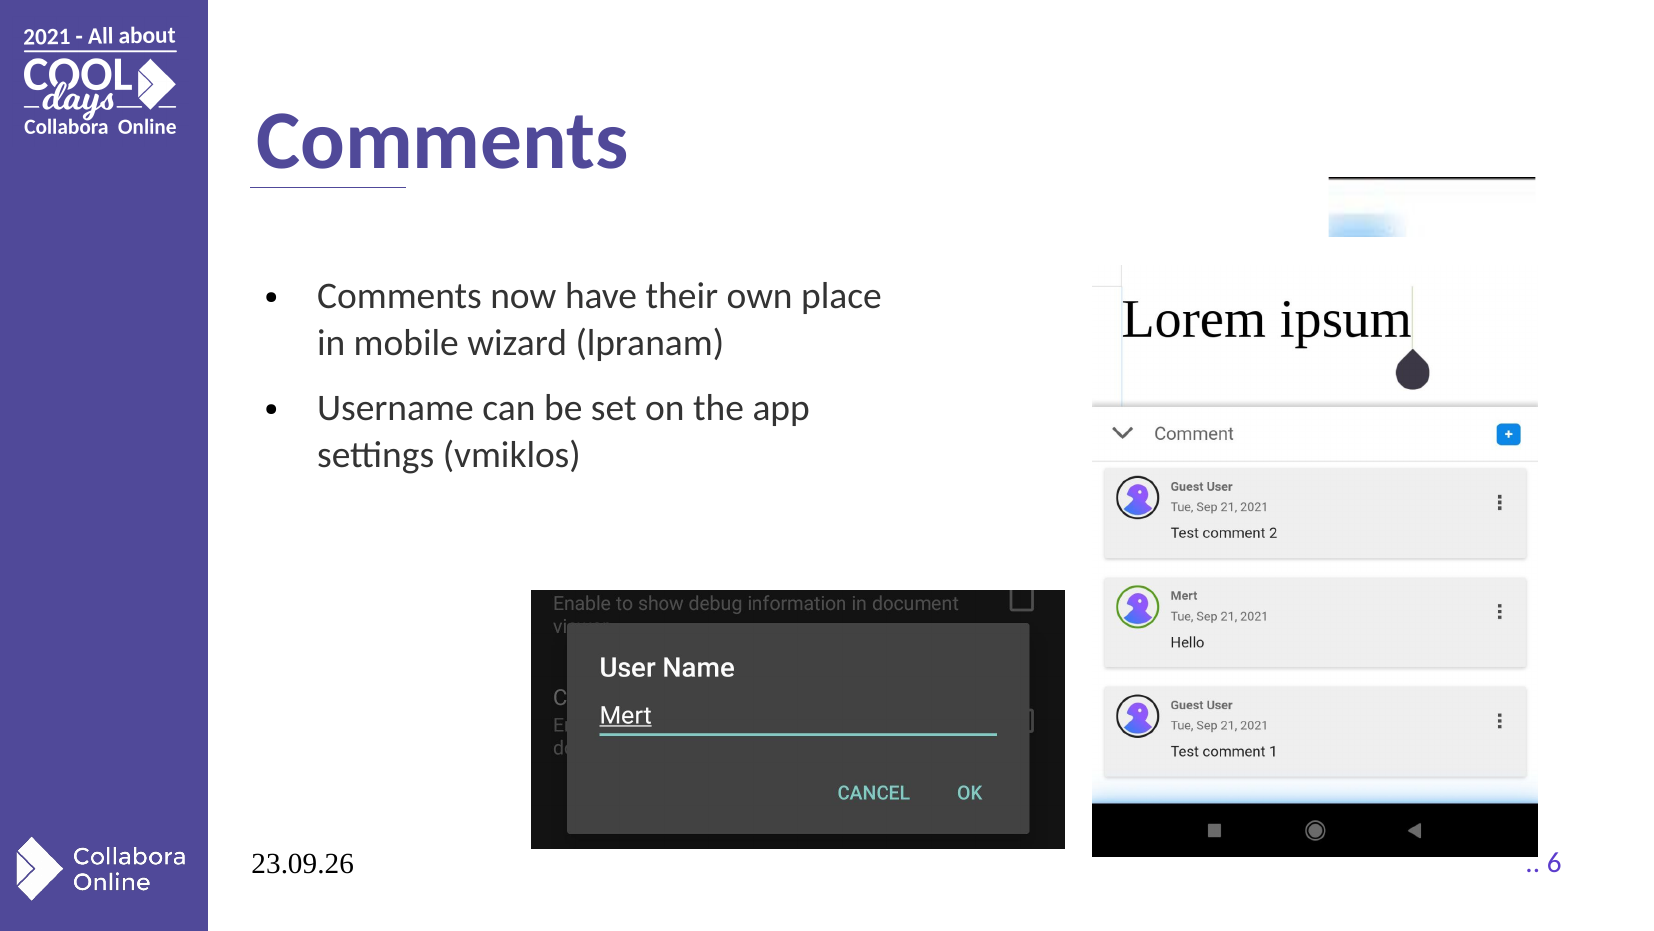

# Comments
Comments now have their own place in mobile wizard (lpranam)
Username can be set on the app settings (vmiklos)
6